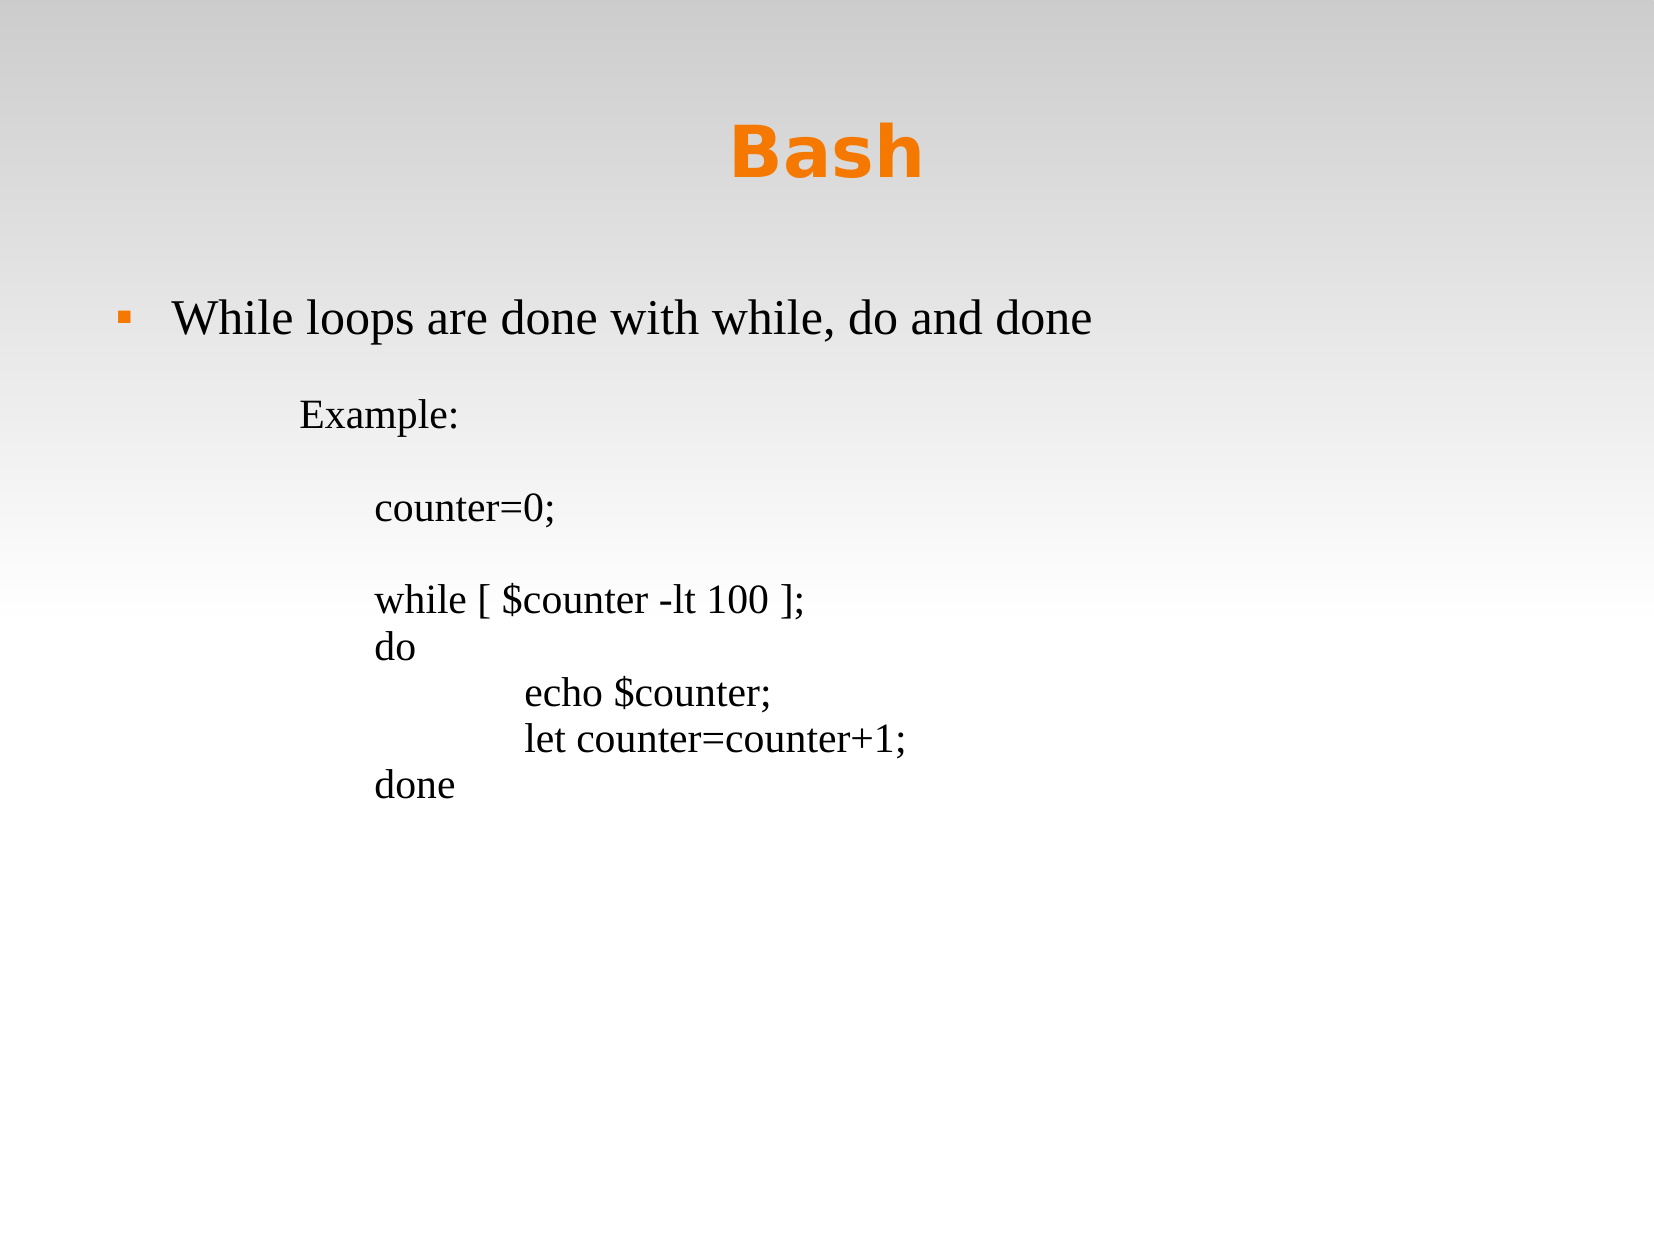

# Bash
While loops are done with while, do and done
	Example:
		counter=0;
		while [ $counter -lt 100 ];
		do
				echo $counter;
				let counter=counter+1;
		done